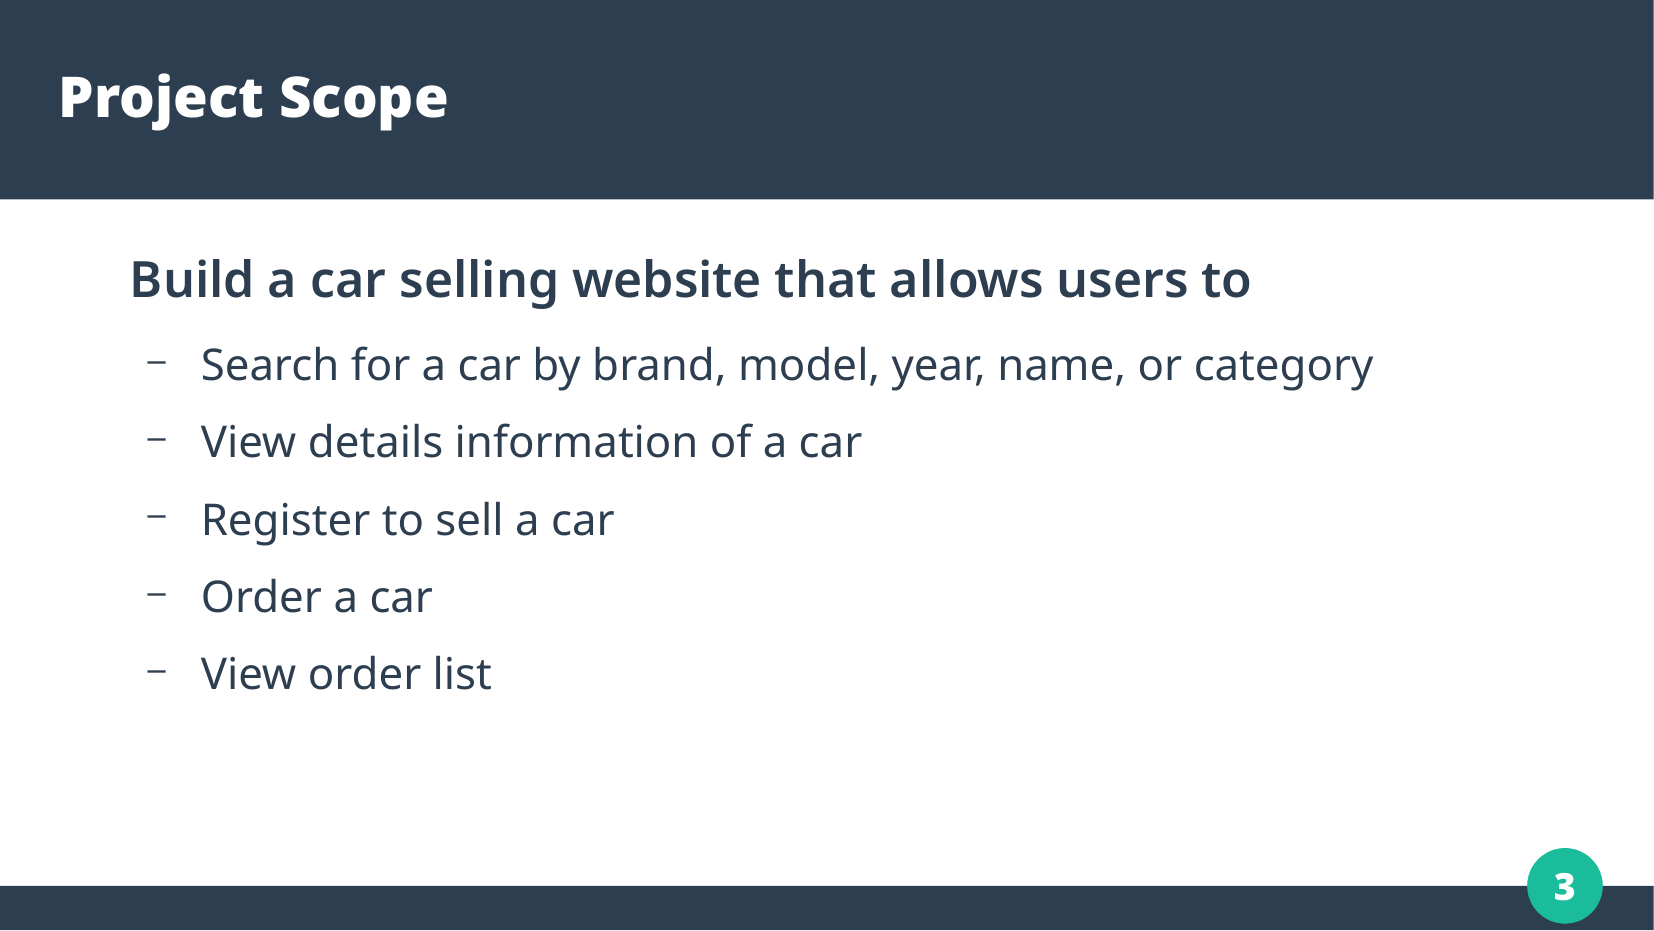

# Project Scope
Build a car selling website that allows users to
Search for a car by brand, model, year, name, or category
View details information of a car
Register to sell a car
Order a car
View order list